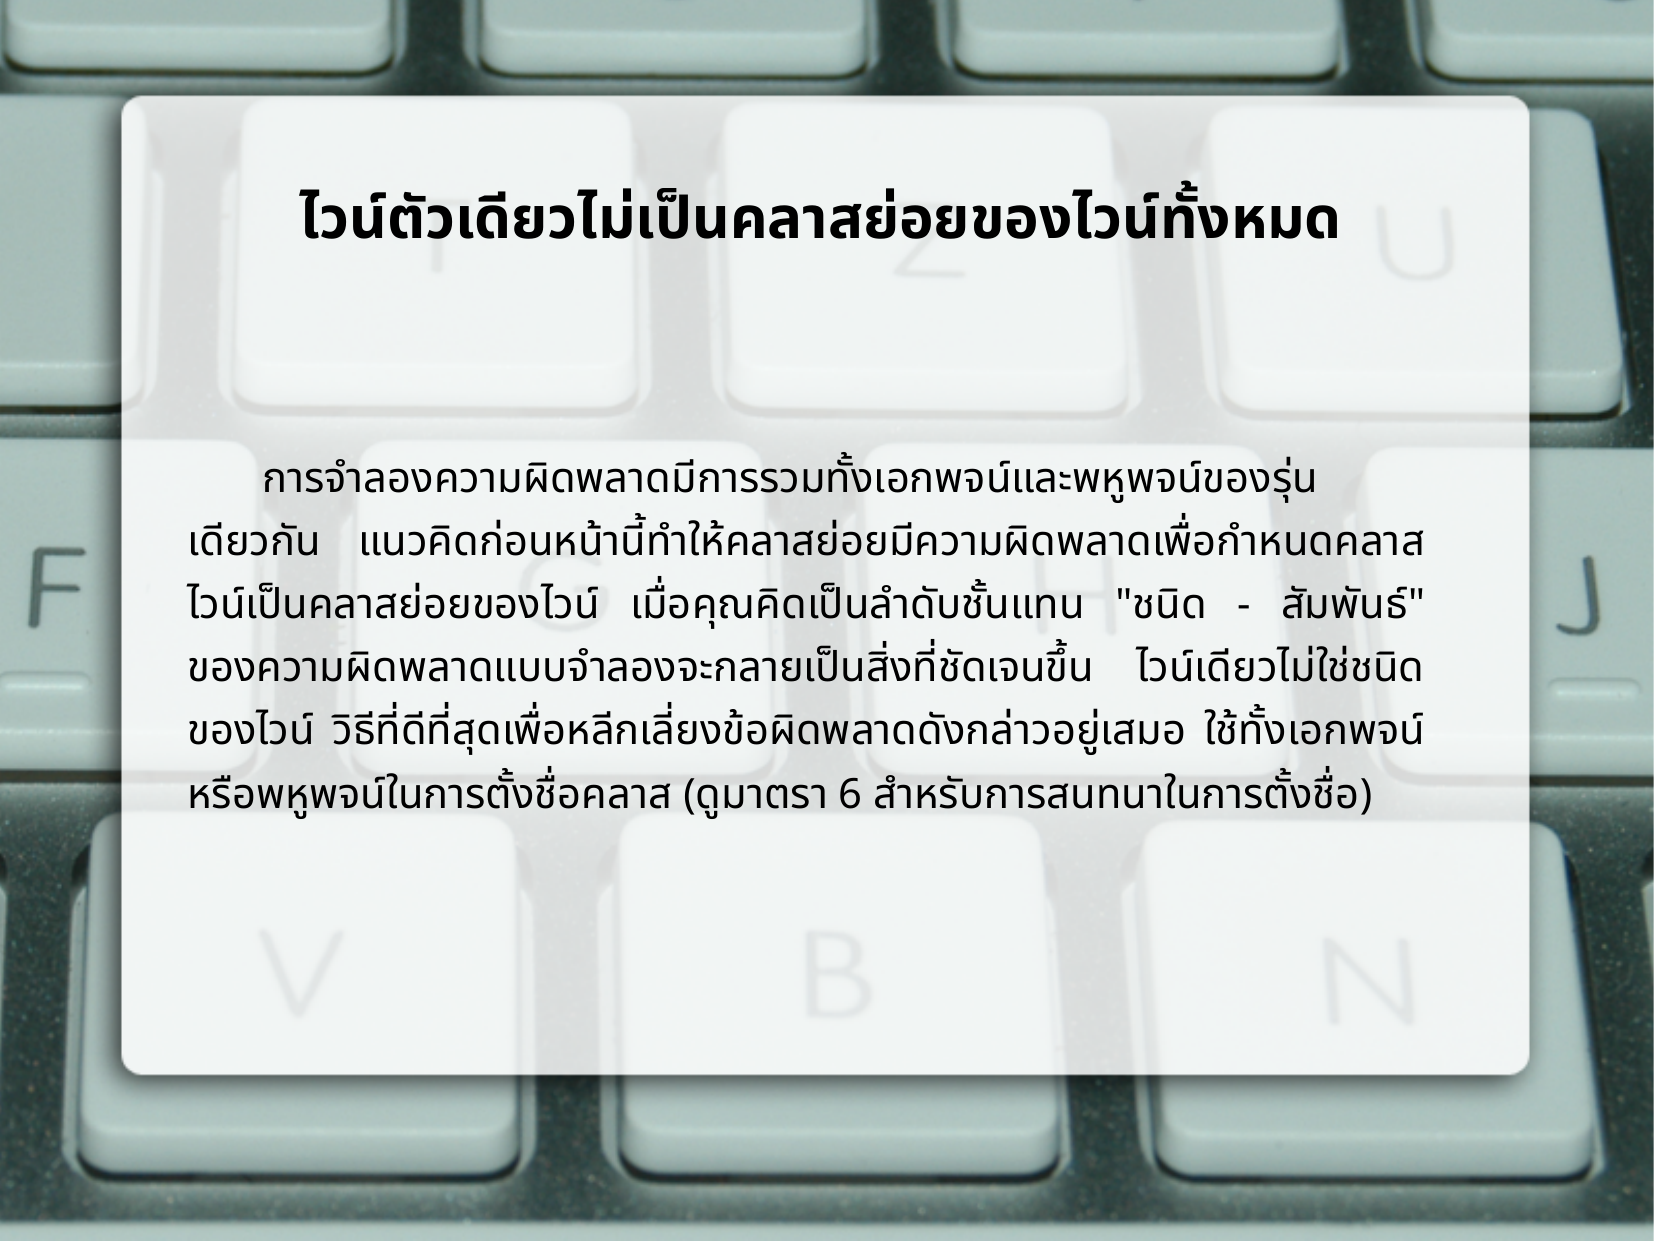

# ไวน์ตัวเดียวไม่เป็นคลาสย่อยของไวน์ทั้งหมด
การจำลองความผิดพลาดมีการรวมทั้งเอกพจน์และพหูพจน์ของรุ่นเดียวกัน แนวคิดก่อนหน้านี้ทำให้คลาสย่อยมีความผิดพลาดเพื่อกำหนดคลาสไวน์เป็นคลาสย่อยของไวน์ เมื่อคุณคิดเป็นลำดับชั้นแทน "ชนิด - สัมพันธ์" ของความผิดพลาดแบบจำลองจะกลายเป็นสิ่งที่ชัดเจนขึ้น ไวน์เดียวไม่ใช่ชนิดของไวน์ วิธีที่ดีที่สุดเพื่อหลีกเลี่ยงข้อผิดพลาดดังกล่าวอยู่เสมอ ใช้ทั้งเอกพจน์หรือพหูพจน์ในการตั้งชื่อคลาส (ดูมาตรา 6 สำหรับการสนทนาในการตั้งชื่อ)